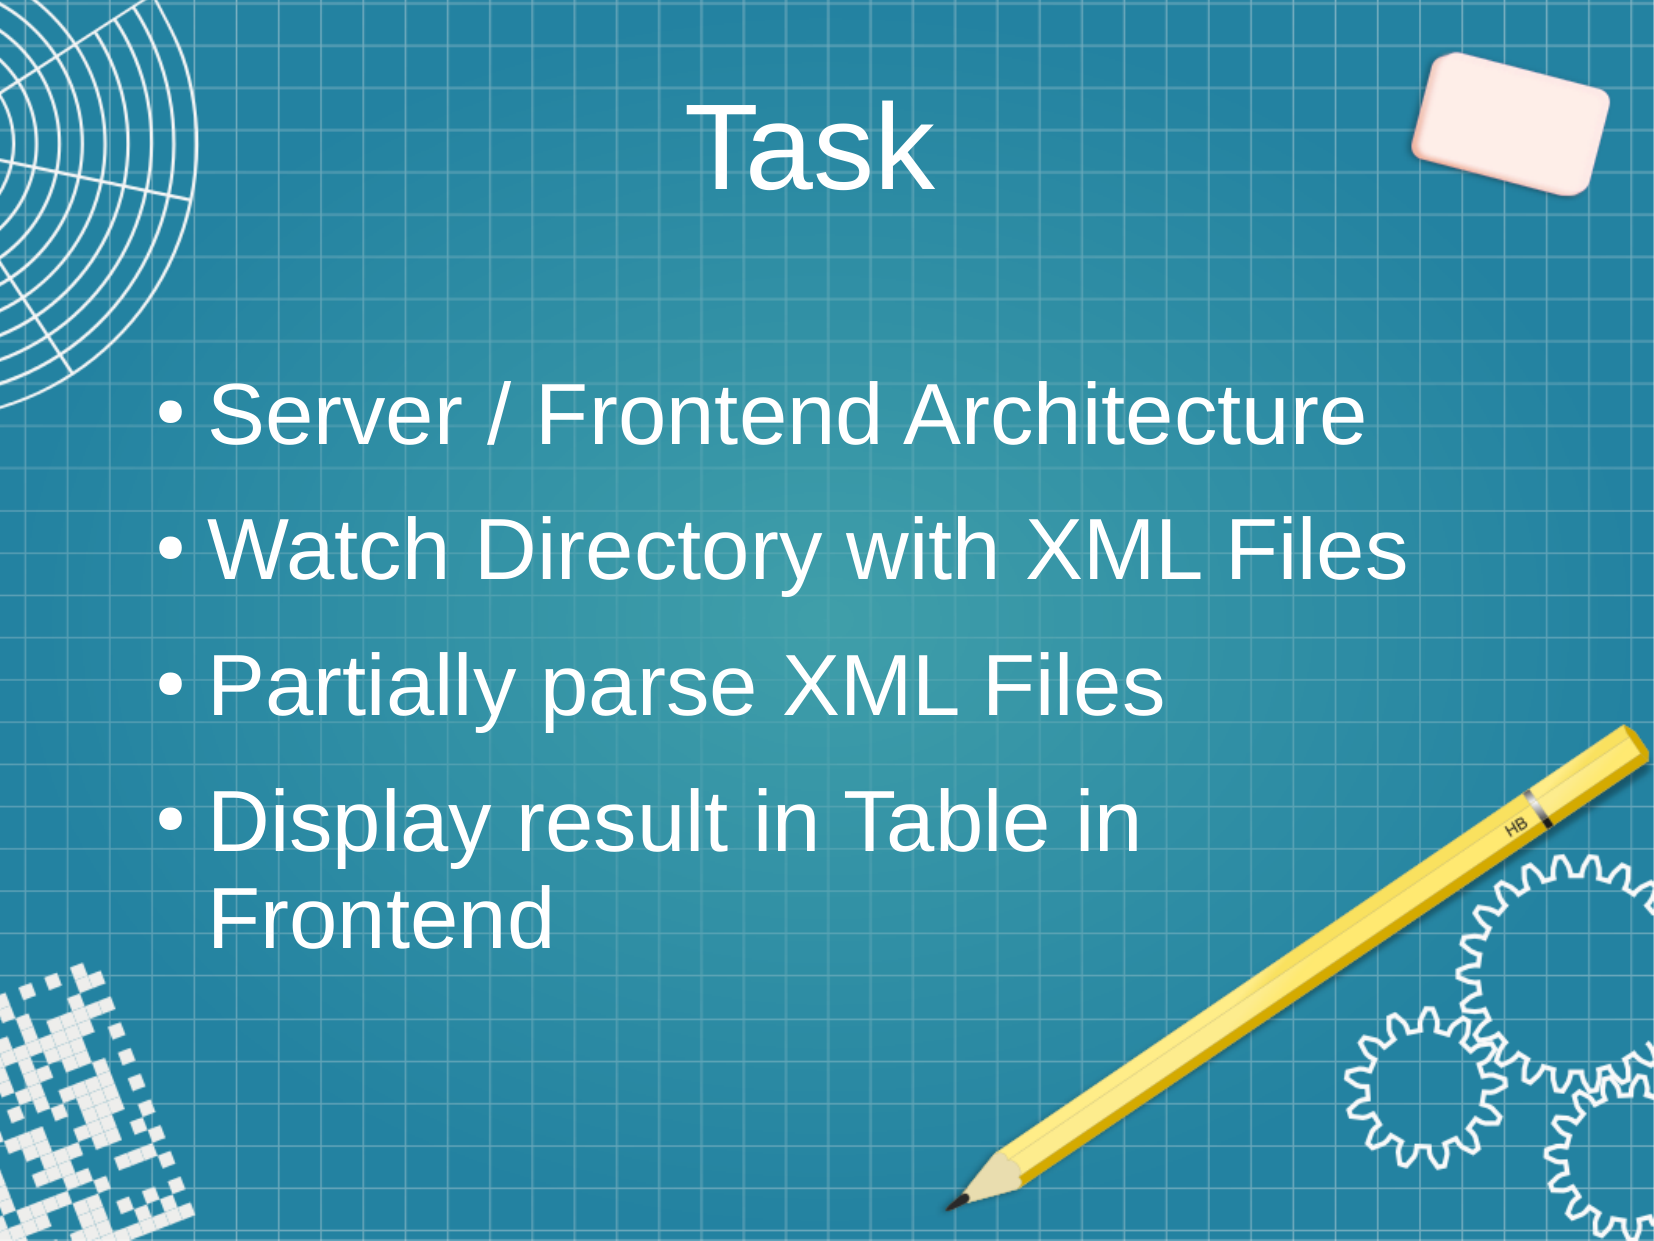

# Task
Server / Frontend Architecture
Watch Directory with XML Files
Partially parse XML Files
Display result in Table in
Frontend